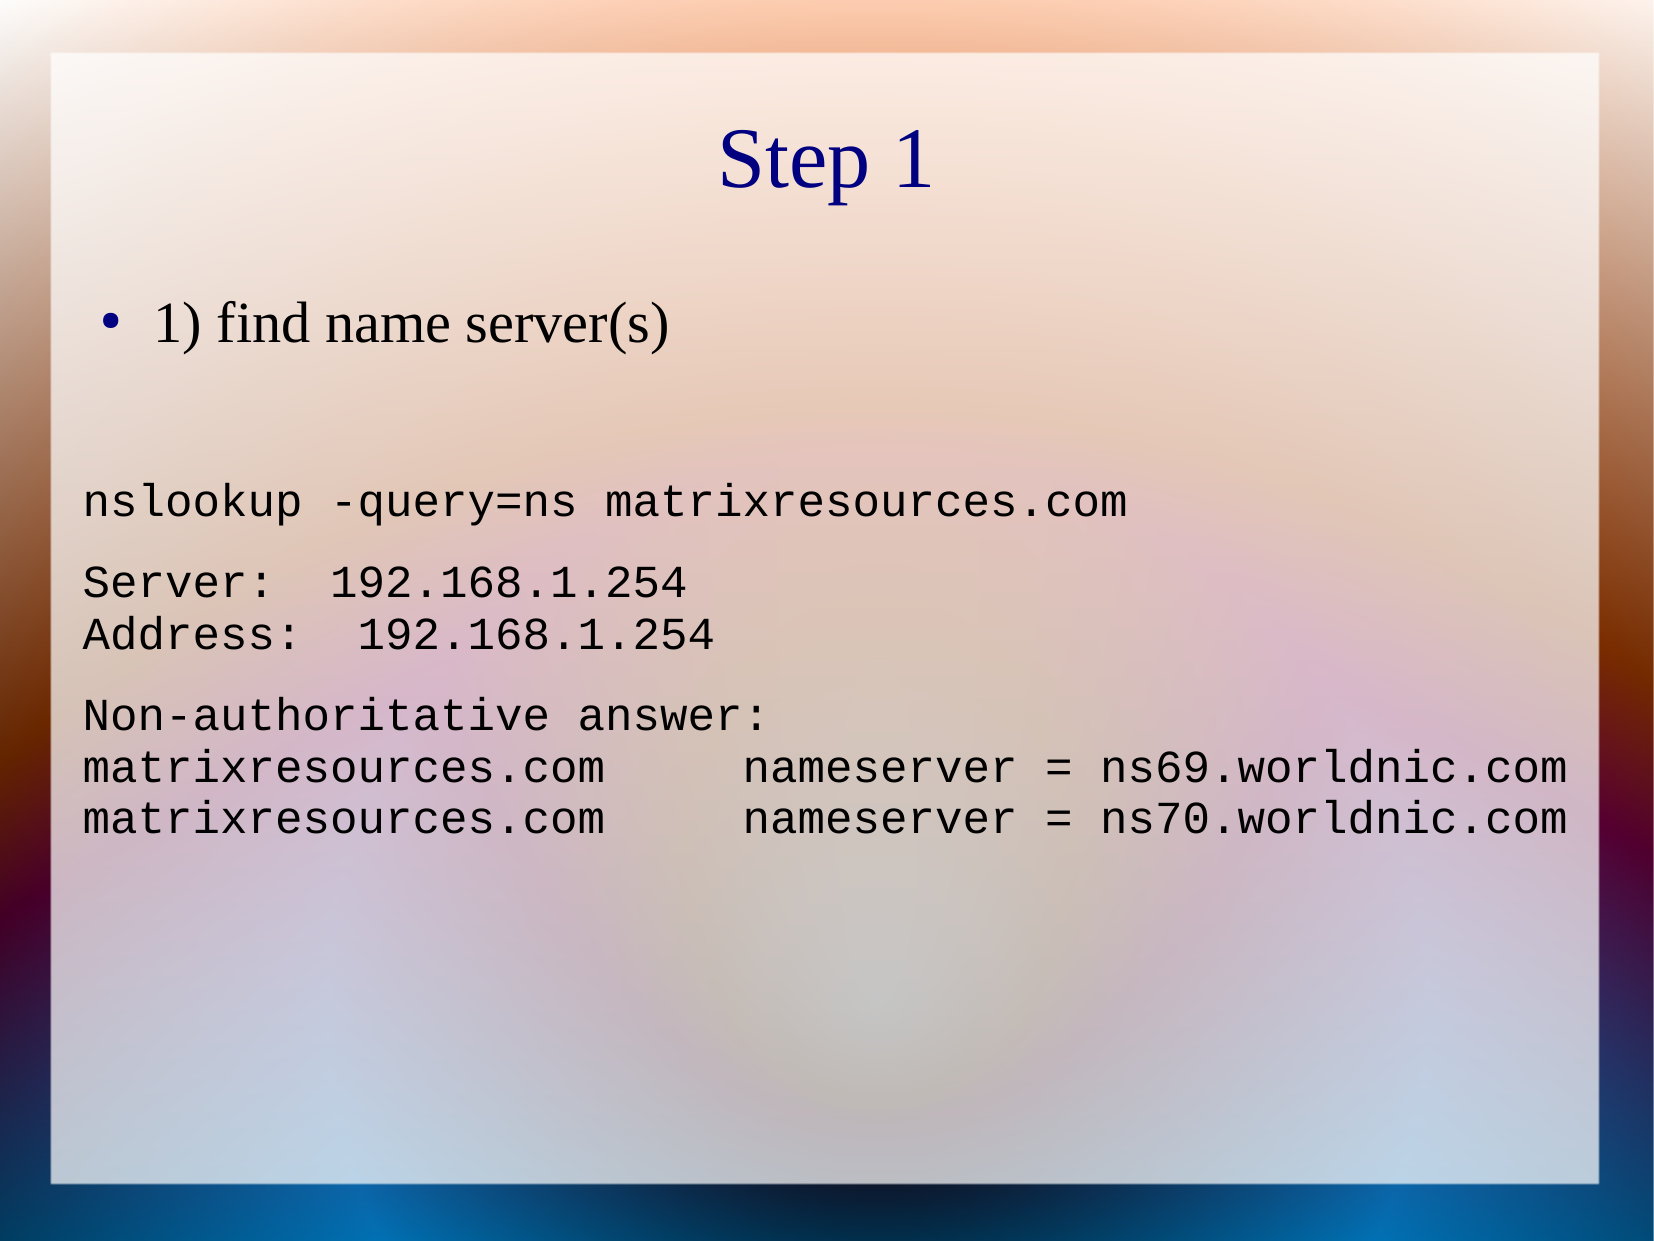

# Step 1
1) find name server(s)
nslookup -query=ns matrixresources.com
Server: 192.168.1.254
Address: 192.168.1.254
Non-authoritative answer:
matrixresources.com nameserver = ns69.worldnic.com
matrixresources.com nameserver = ns70.worldnic.com